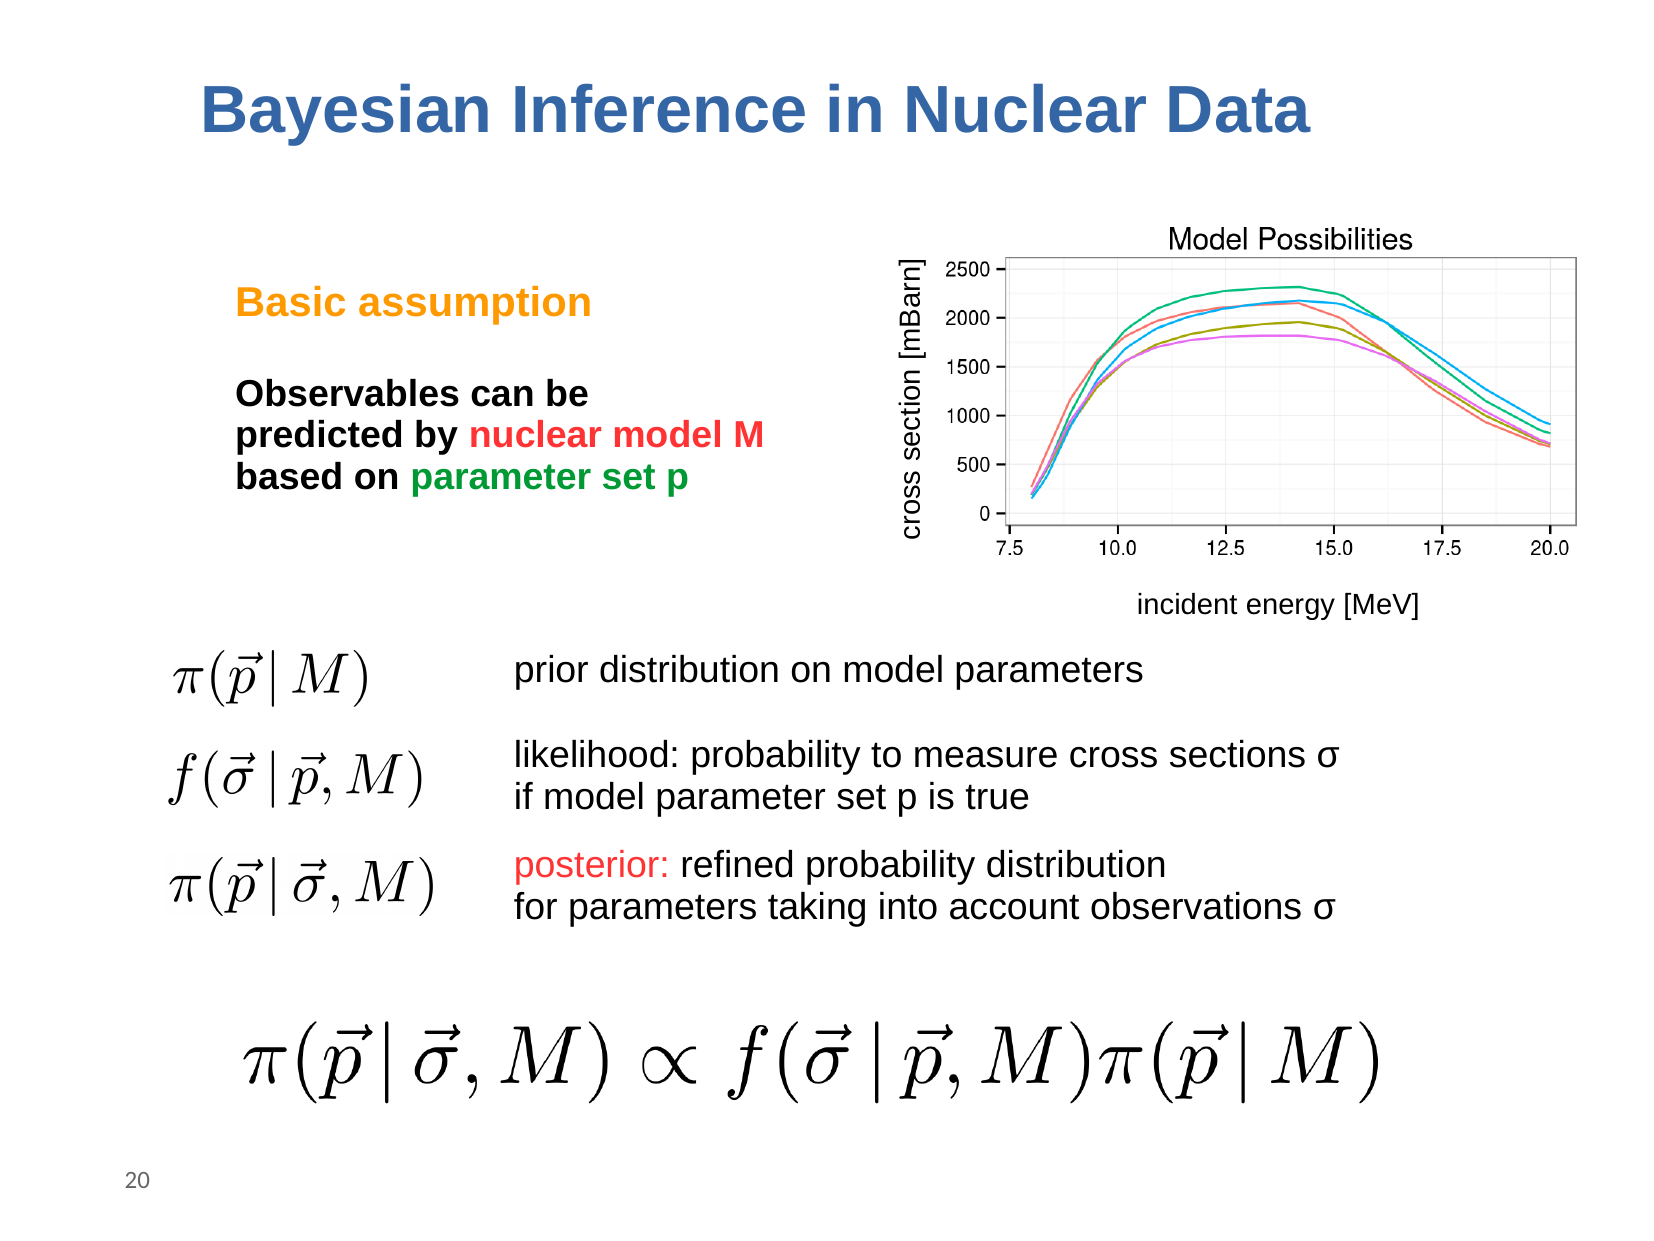

# Bayesian Inference in Nuclear Data
Basic assumption
Observables can be
predicted by nuclear model M
based on parameter set p
cross section [mBarn]
incident energy [MeV]
prior distribution on model parameters
likelihood: probability to measure cross sections σ
if model parameter set p is true
posterior: refined probability distribution
for parameters taking into account observations σ
20